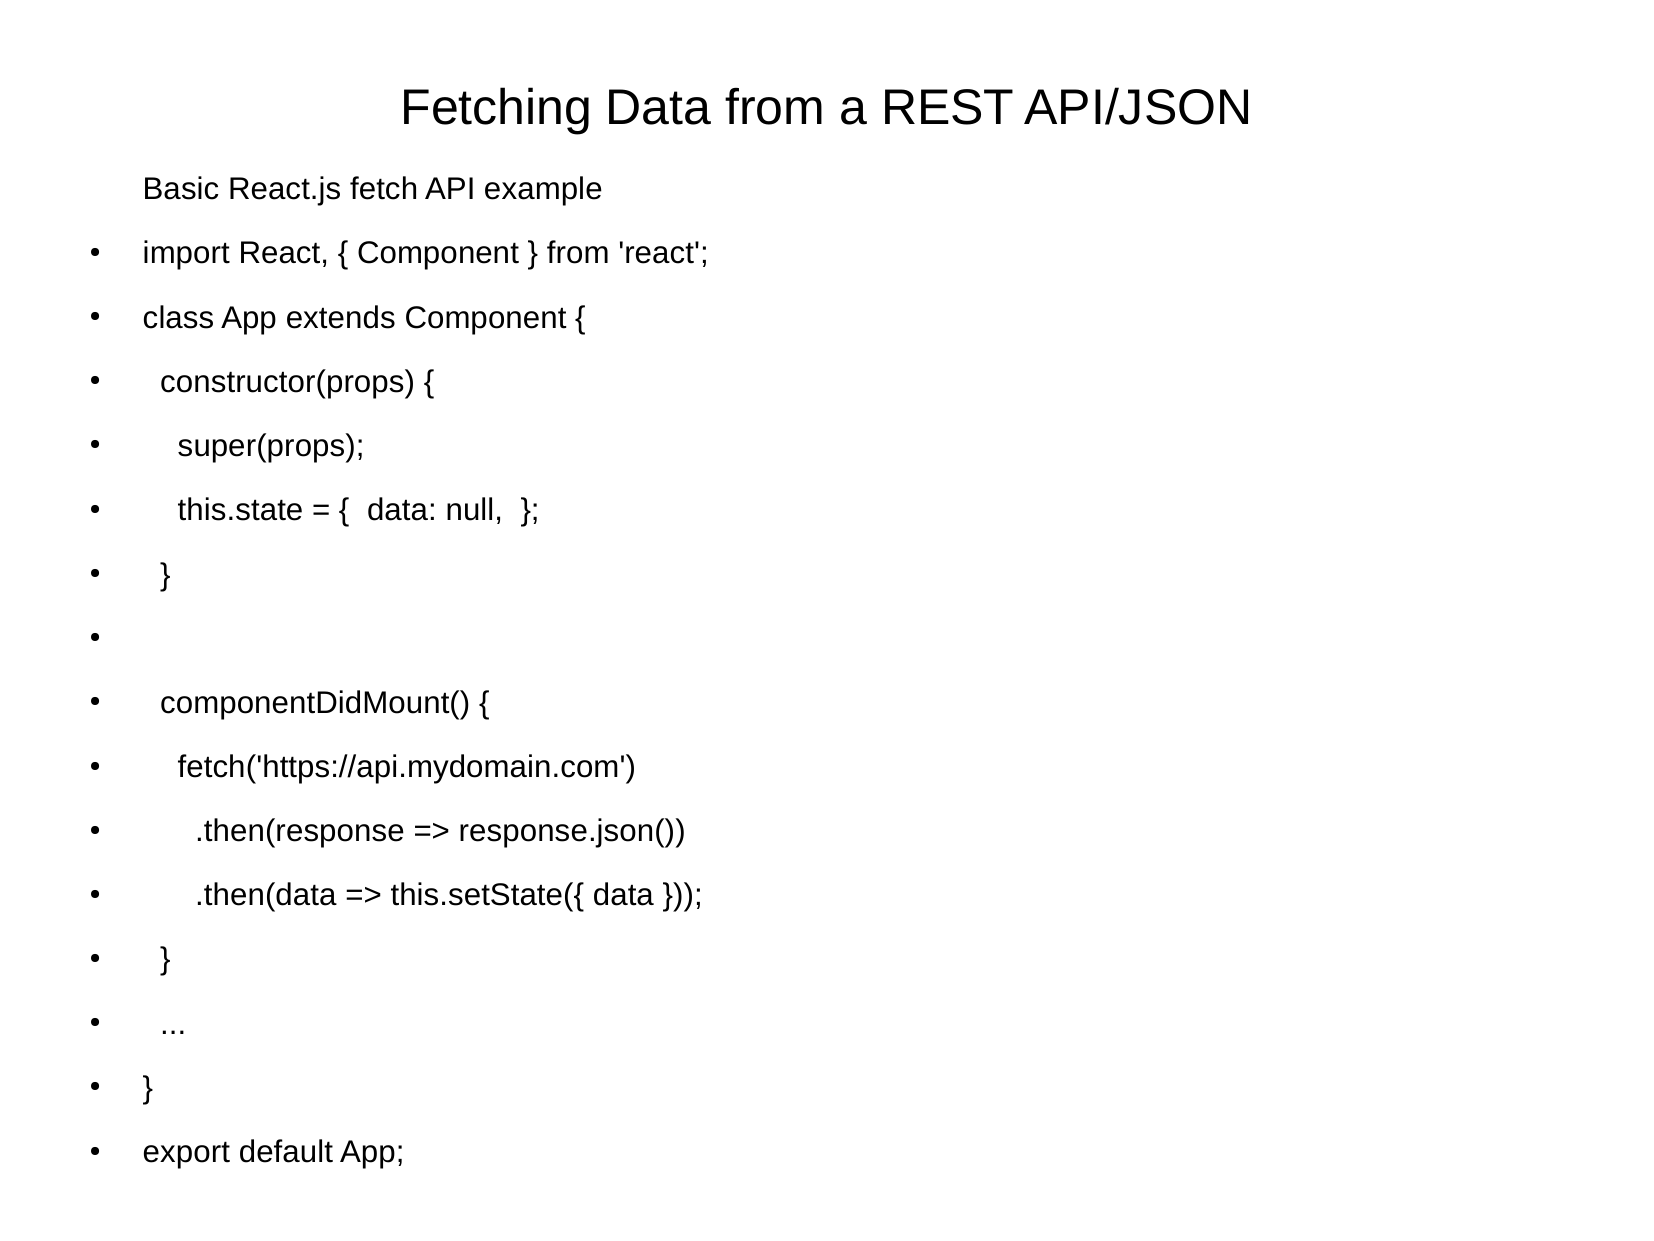

# Fetching Data from a REST API/JSON
Basic React.js fetch API example
import React, { Component } from 'react';
class App extends Component {
 constructor(props) {
 super(props);
 this.state = { data: null, };
 }
 componentDidMount() {
 fetch('https://api.mydomain.com')
 .then(response => response.json())
 .then(data => this.setState({ data }));
 }
 ...
}
export default App;